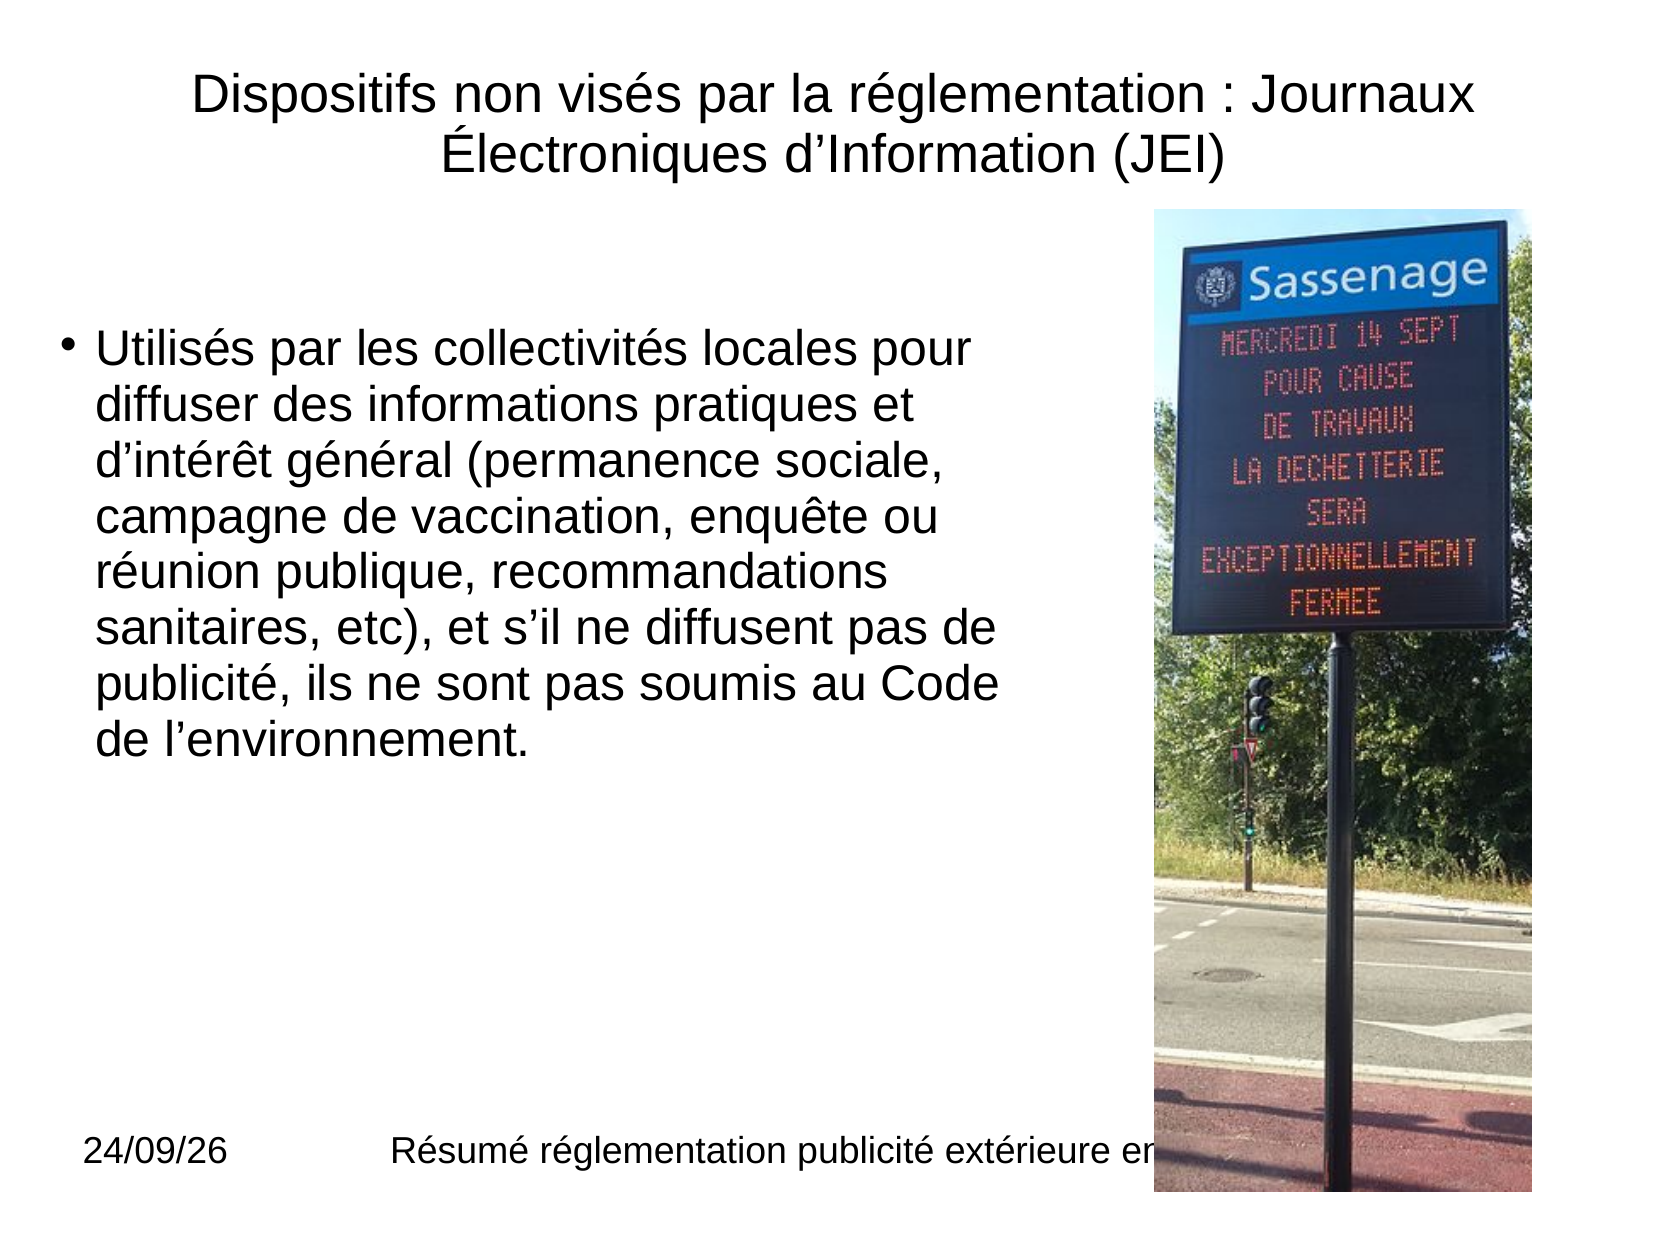

# Dispositifs non visés par la réglementation : Journaux Électroniques d’Information (JEI)
Utilisés par les collectivités locales pour diffuser des informations pratiques et d’intérêt général (permanence sociale, campagne de vaccination, enquête ou réunion publique, recommandations sanitaires, etc), et s’il ne diffusent pas de publicité, ils ne sont pas soumis au Code de l’environnement.
Résumé réglementation publicité extérieure en France
31